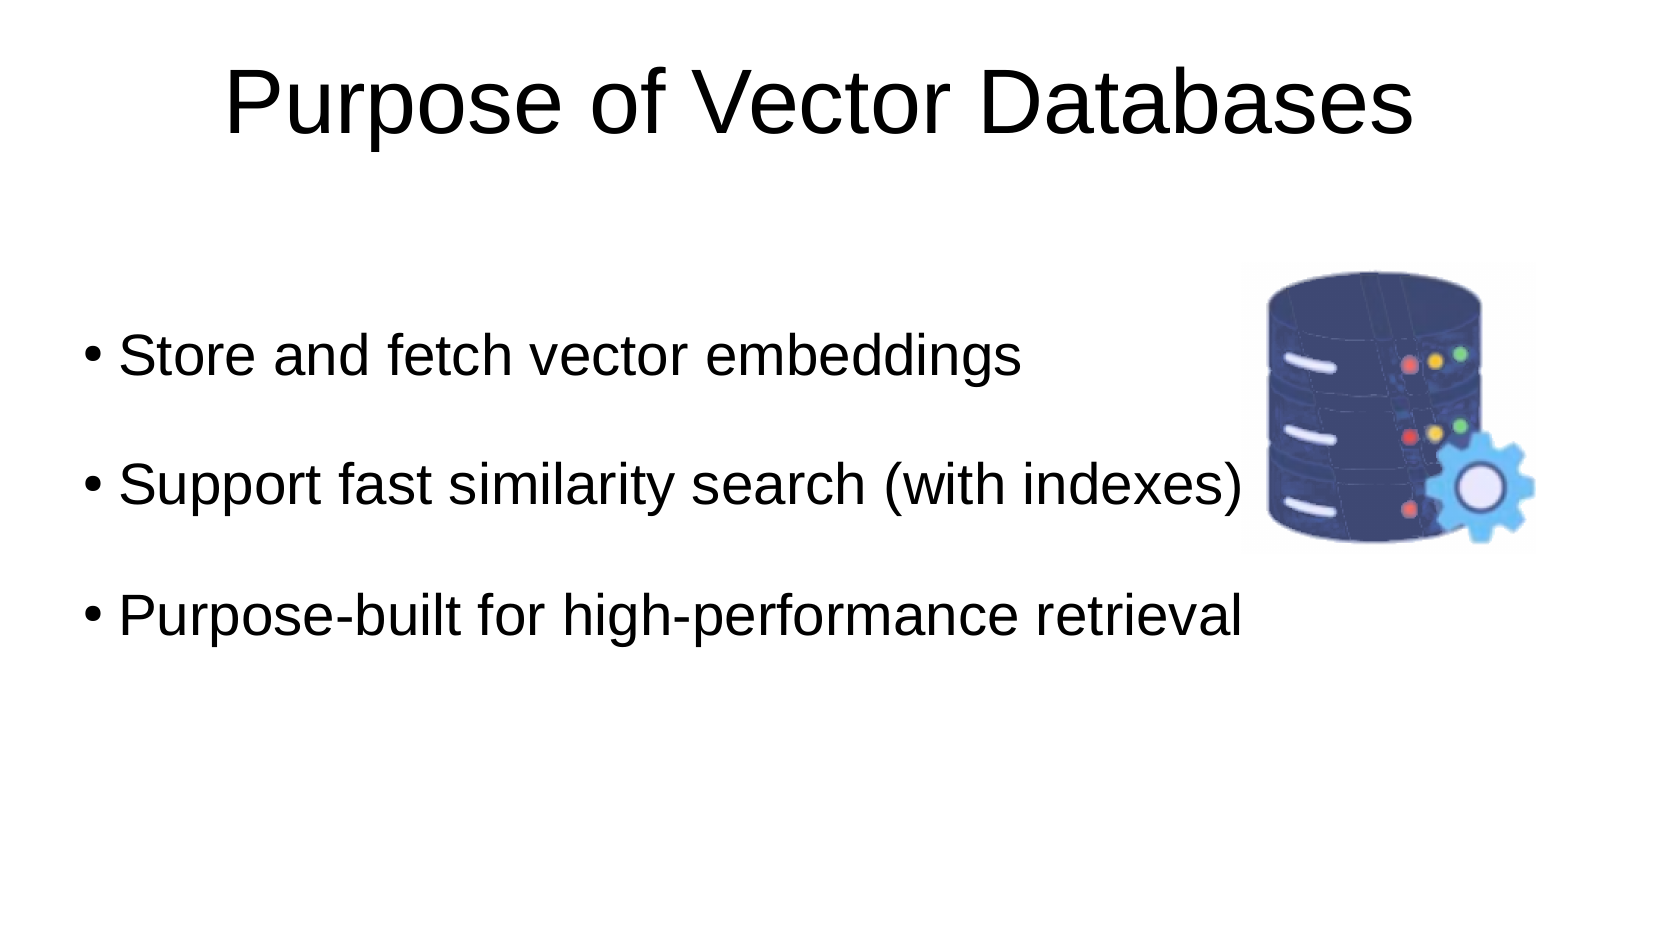

# Purpose of Vector Databases
Store and fetch vector embeddings
Support fast similarity search (with indexes)
Purpose-built for high-performance retrieval